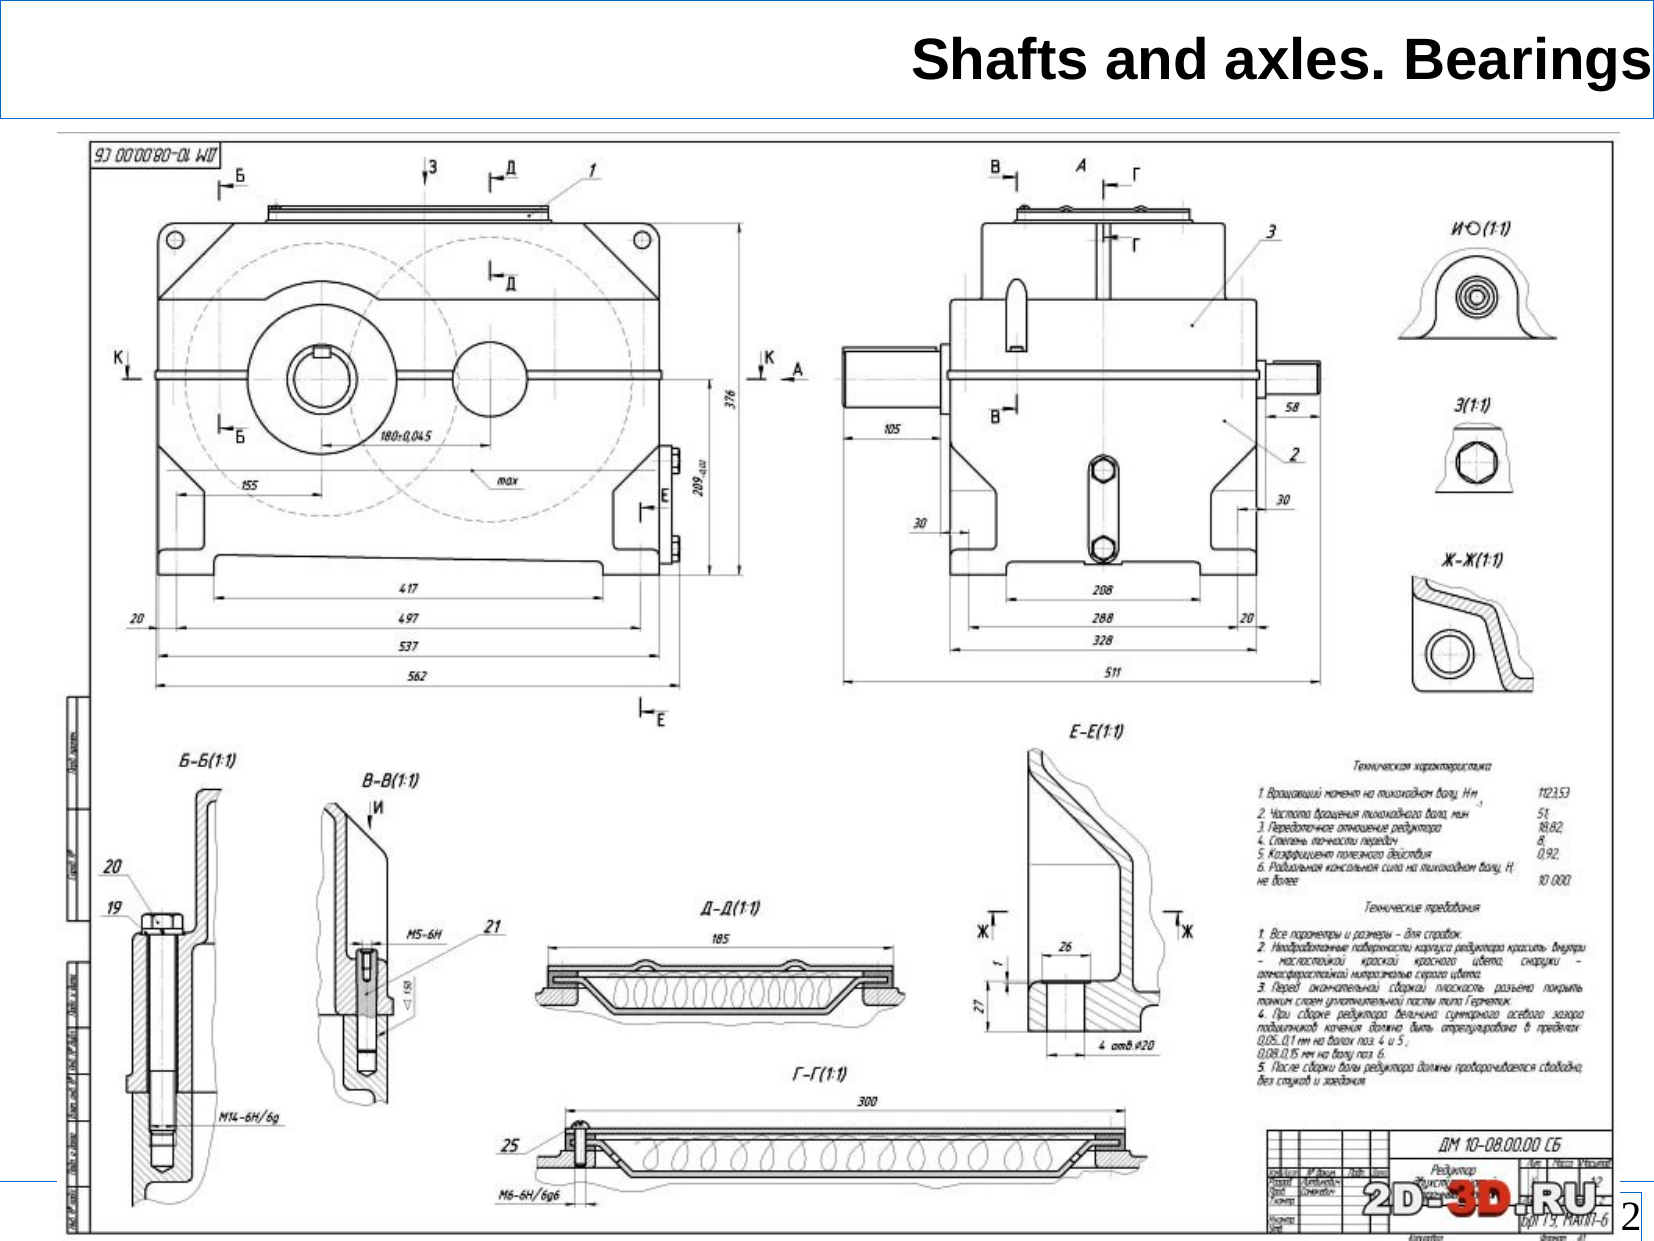

# Shafts and axles. Bearings
Mechanics and Machines
12